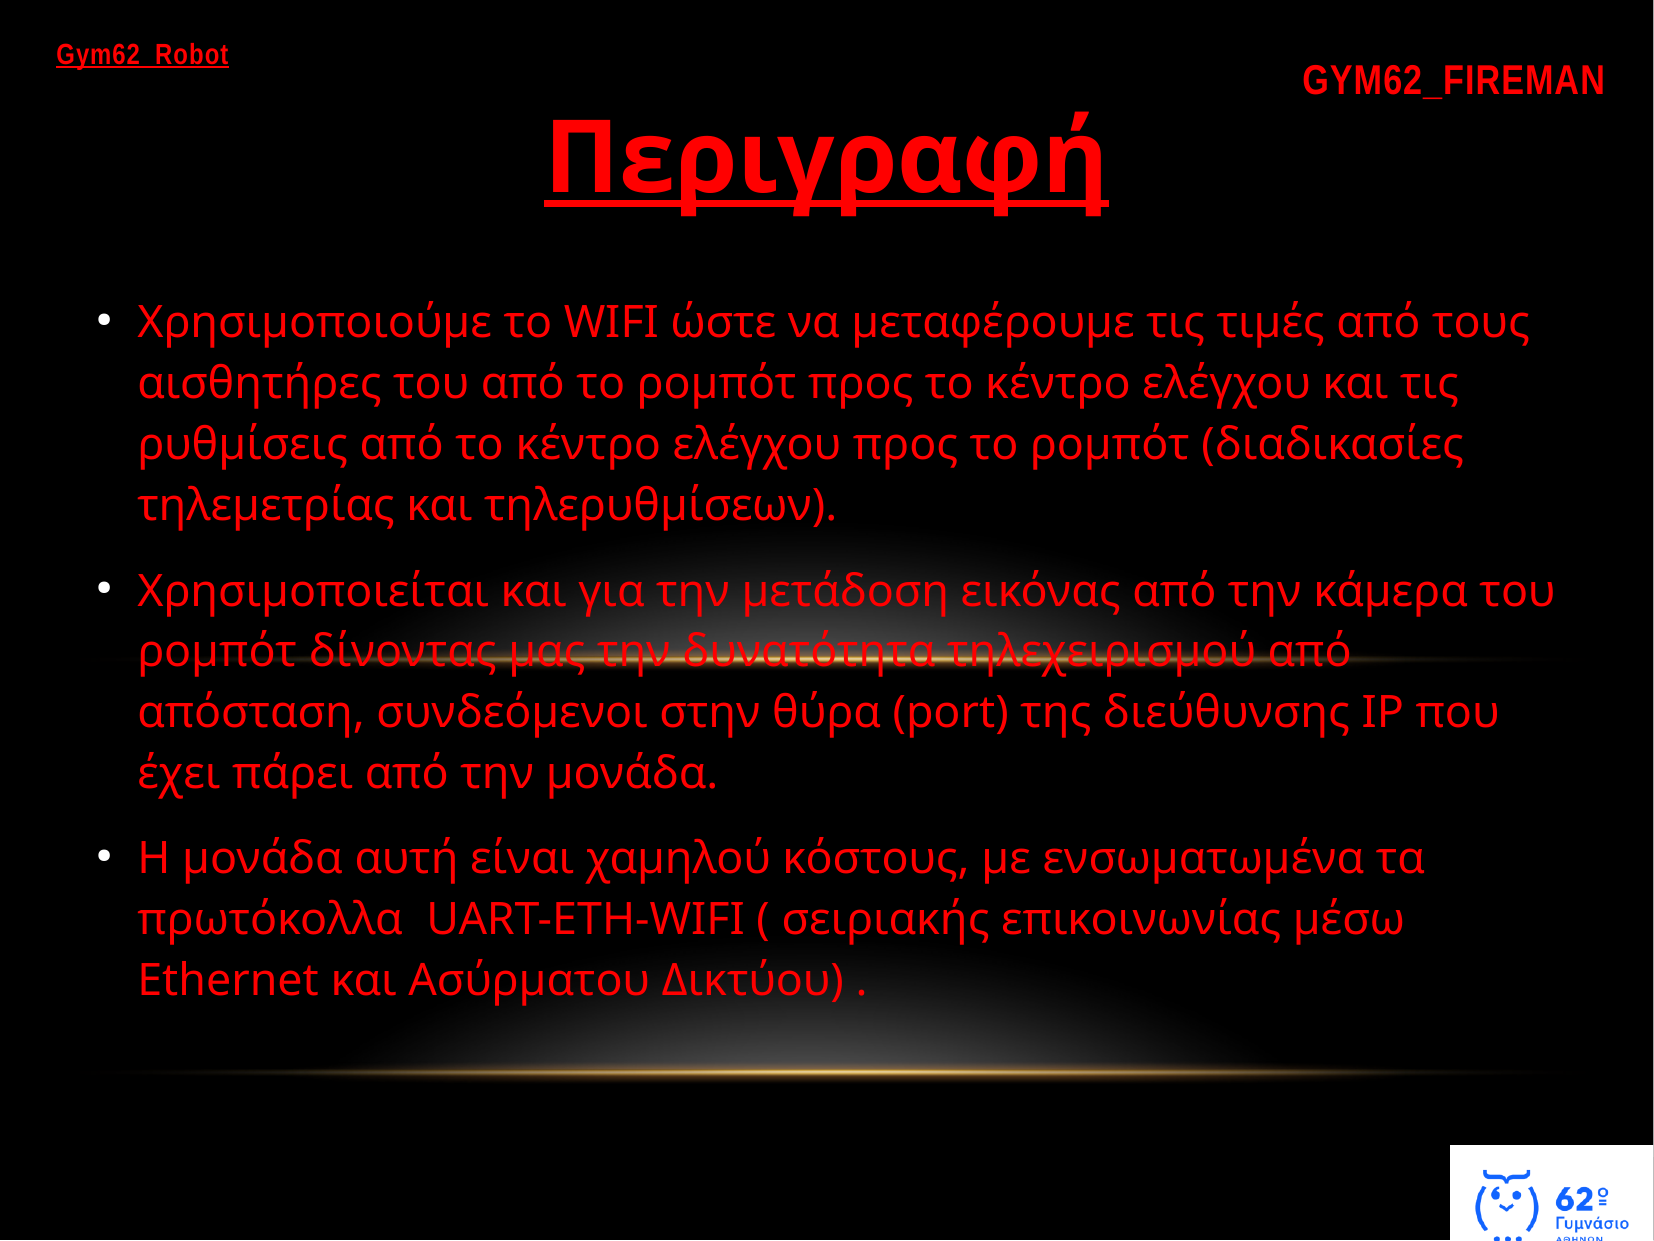

Gym62_FireMan
Gym62_Robot
# Περιγραφή
Χρησιμοποιούμε το WIFI ώστε να μεταφέρουμε τις τιμές από τους αισθητήρες του από το ρομπότ προς το κέντρο ελέγχου και τις ρυθμίσεις από το κέντρο ελέγχου προς το ρομπότ (διαδικασίες τηλεμετρίας και τηλερυθμίσεων).
Χρησιμοποιείται και για την μετάδοση εικόνας από την κάμερα του ρομπότ δίνοντας μας την δυνατότητα τηλεχειρισμού από απόσταση, συνδεόμενοι στην θύρα (port) της διεύθυνσης IP που έχει πάρει από την μονάδα.
Η μονάδα αυτή είναι χαμηλού κόστους, με ενσωματωμένα τα πρωτόκολλα UART-ETH-WIFI ( σειριακής επικοινωνίας μέσω Ethernet και Ασύρματου Δικτύου) .